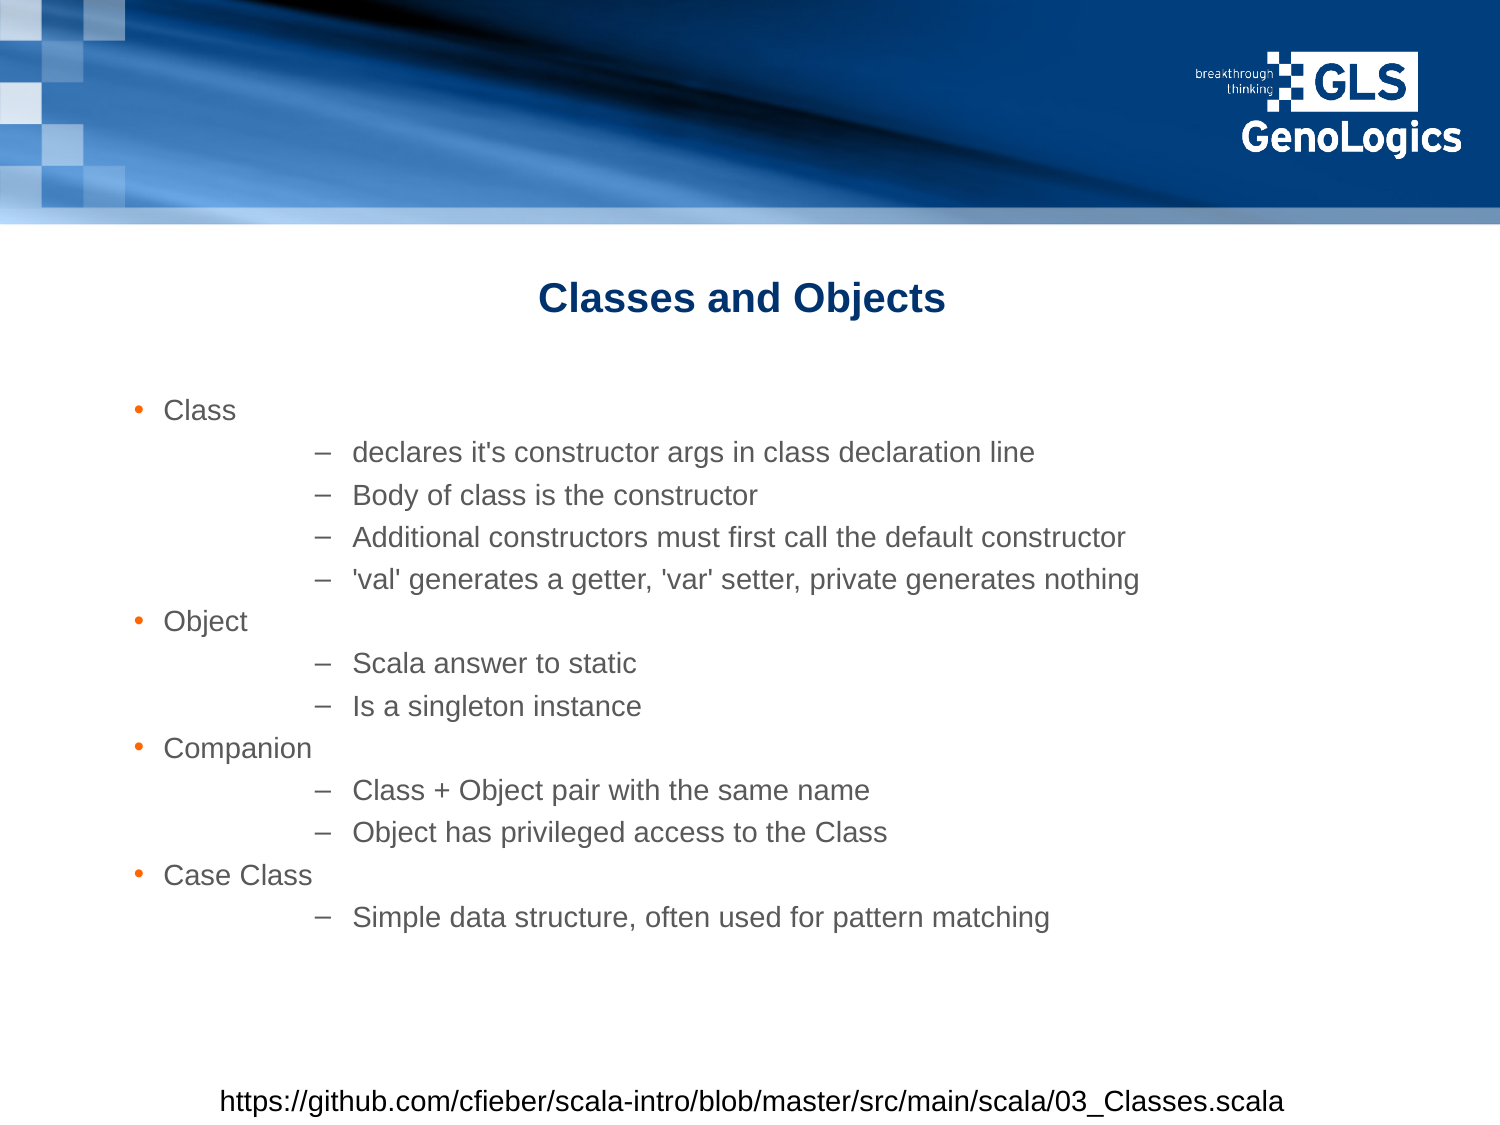

# Classes and Objects
Class
declares it's constructor args in class declaration line
Body of class is the constructor
Additional constructors must first call the default constructor
'val' generates a getter, 'var' setter, private generates nothing
Object
Scala answer to static
Is a singleton instance
Companion
Class + Object pair with the same name
Object has privileged access to the Class
Case Class
Simple data structure, often used for pattern matching
https://github.com/cfieber/scala-intro/blob/master/src/main/scala/03_Classes.scala